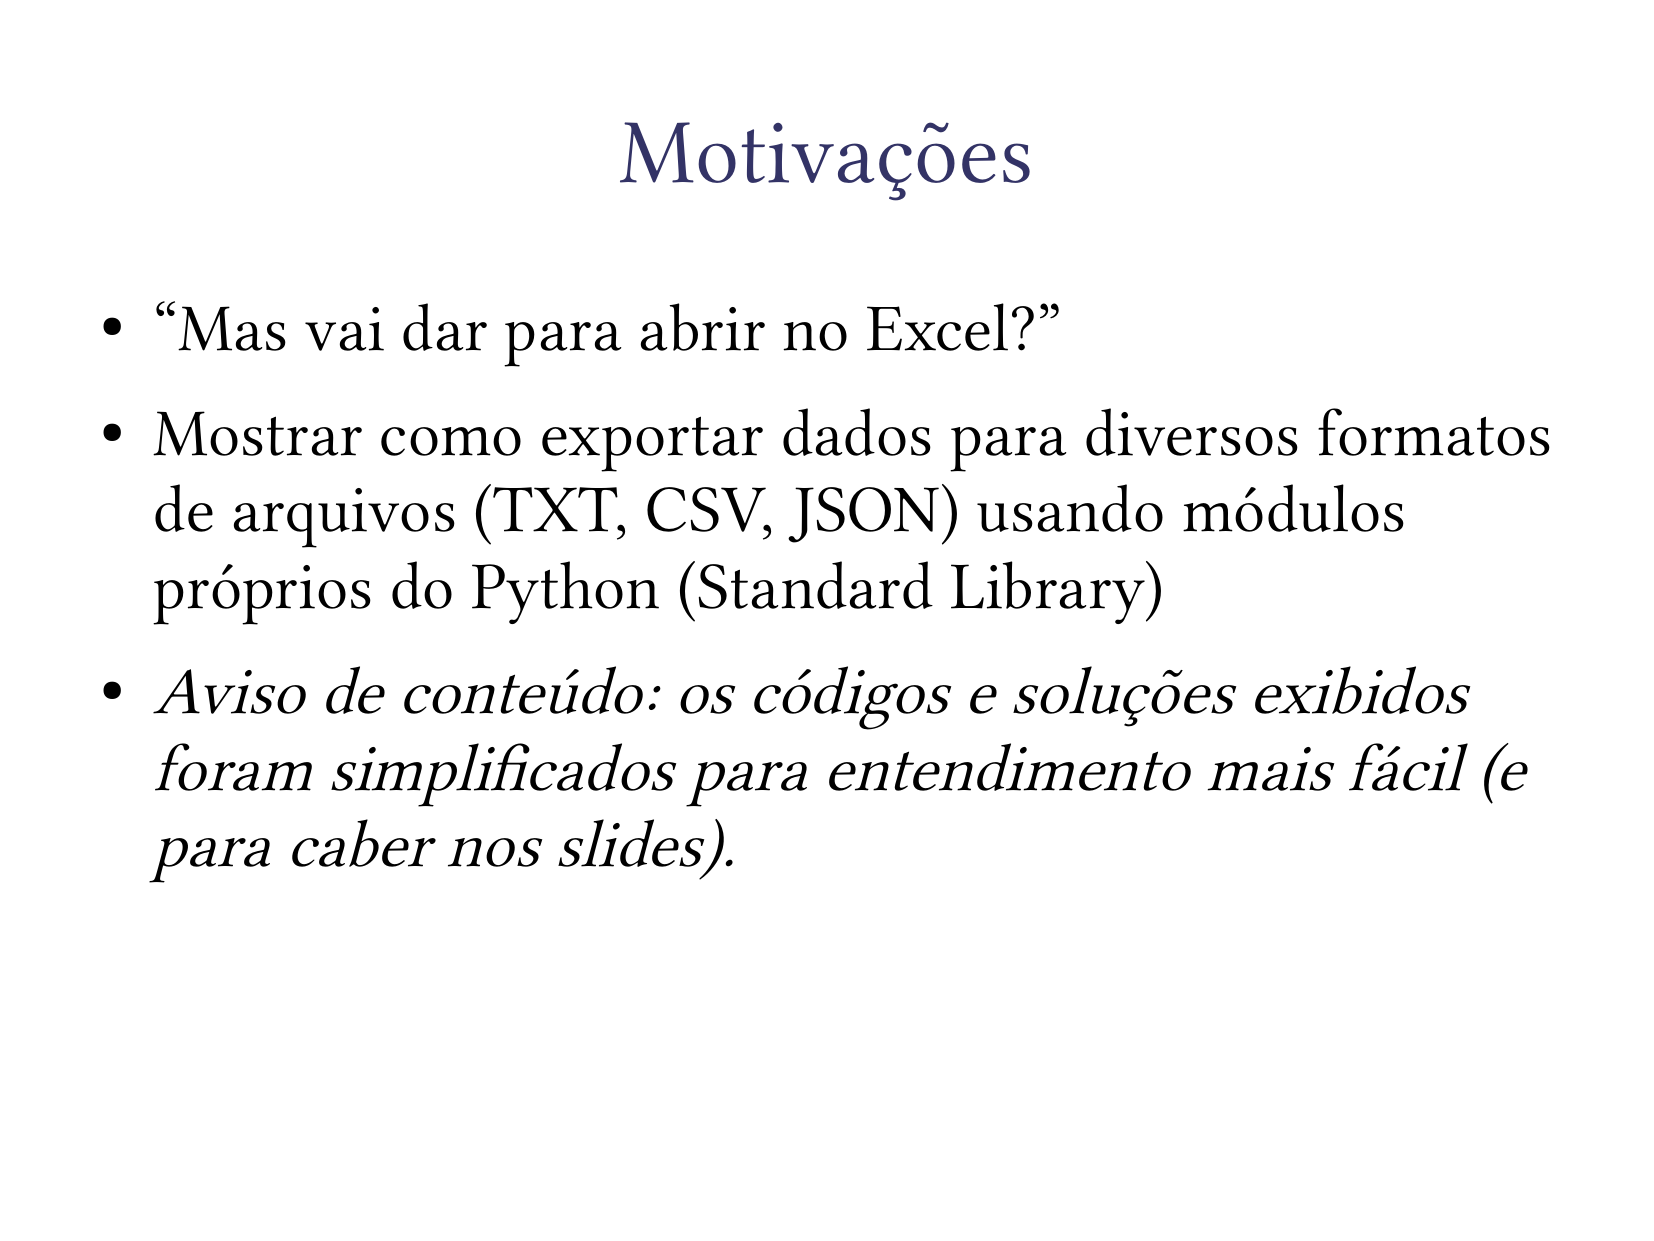

# Motivações
“Mas vai dar para abrir no Excel?”
Mostrar como exportar dados para diversos formatos de arquivos (TXT, CSV, JSON) usando módulos próprios do Python (Standard Library)
Aviso de conteúdo: os códigos e soluções exibidos foram simplificados para entendimento mais fácil (e para caber nos slides).